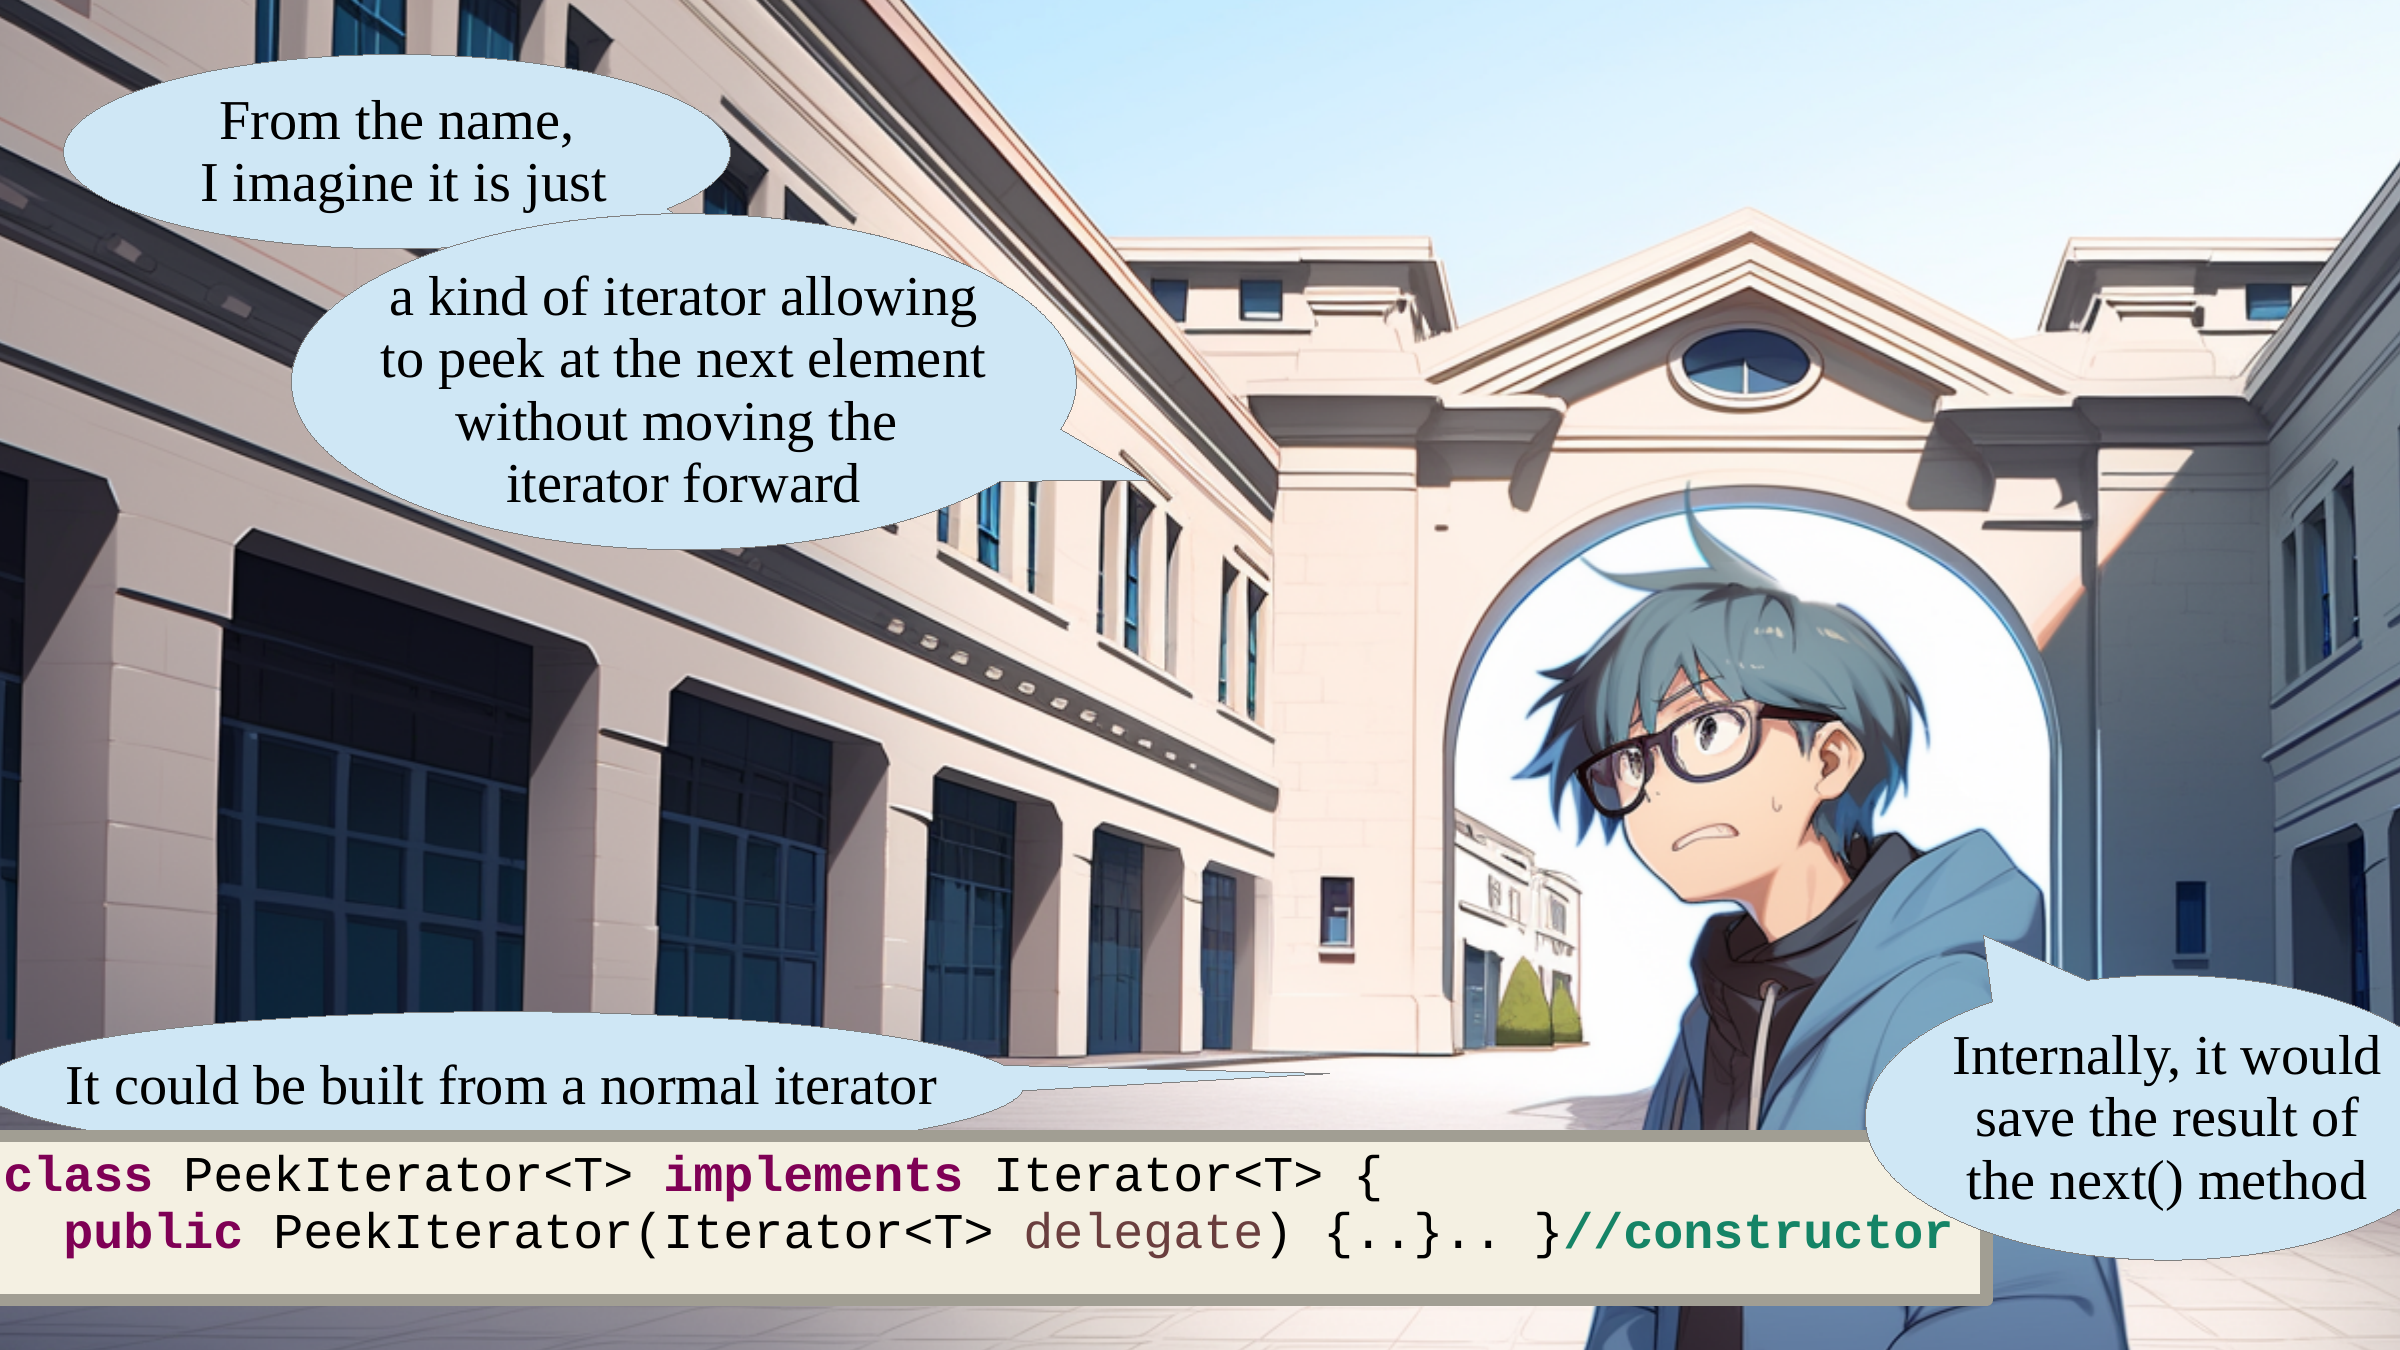

From the name,
 I imagine it is just
a kind of iterator allowing
to peek at the next element
without moving the
iterator forward
Internally, it would
save the result of
the next() method
It could be built from a normal iterator
class PeekIterator<T> implements Iterator<T> {
 public PeekIterator(Iterator<T> delegate) {..}.. }//constructor